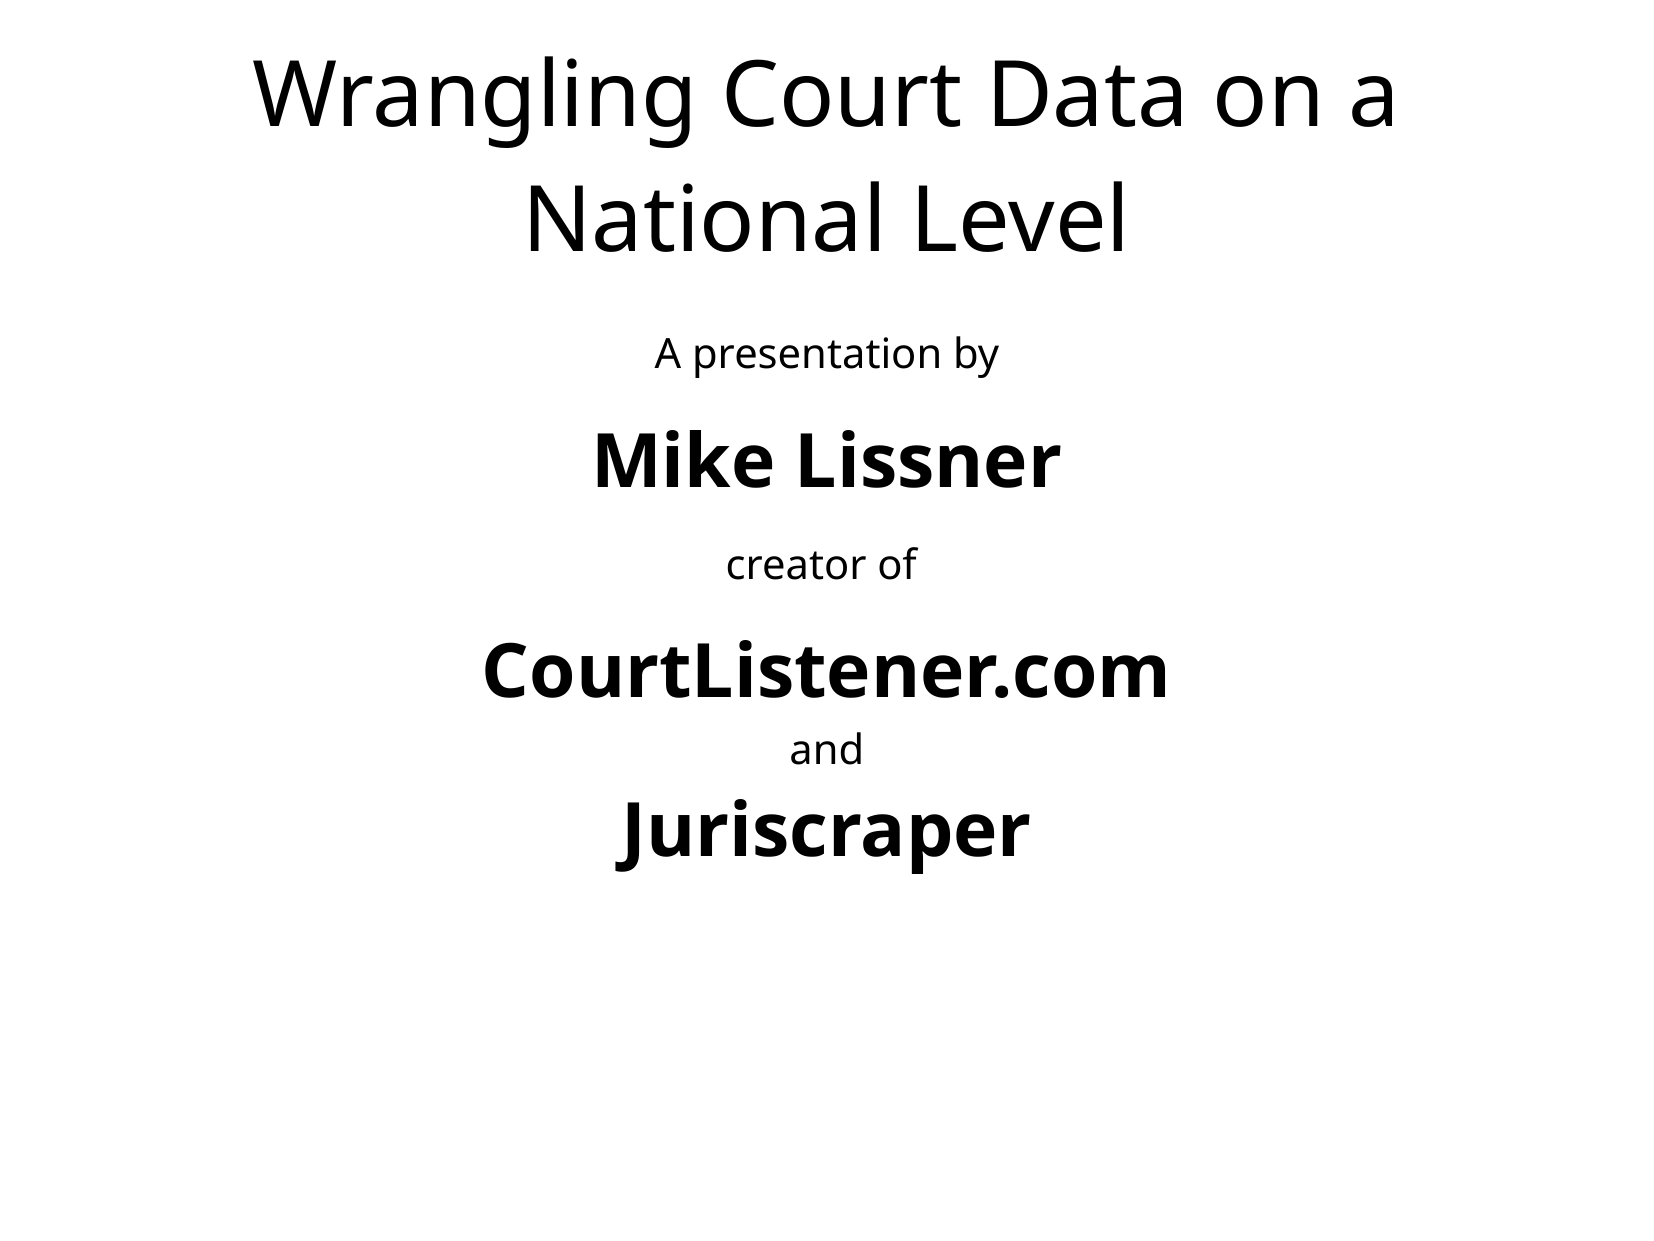

# Wrangling Court Data on a National Level
A presentation by
Mike Lissner
creator of
CourtListener.com
and
Juriscraper